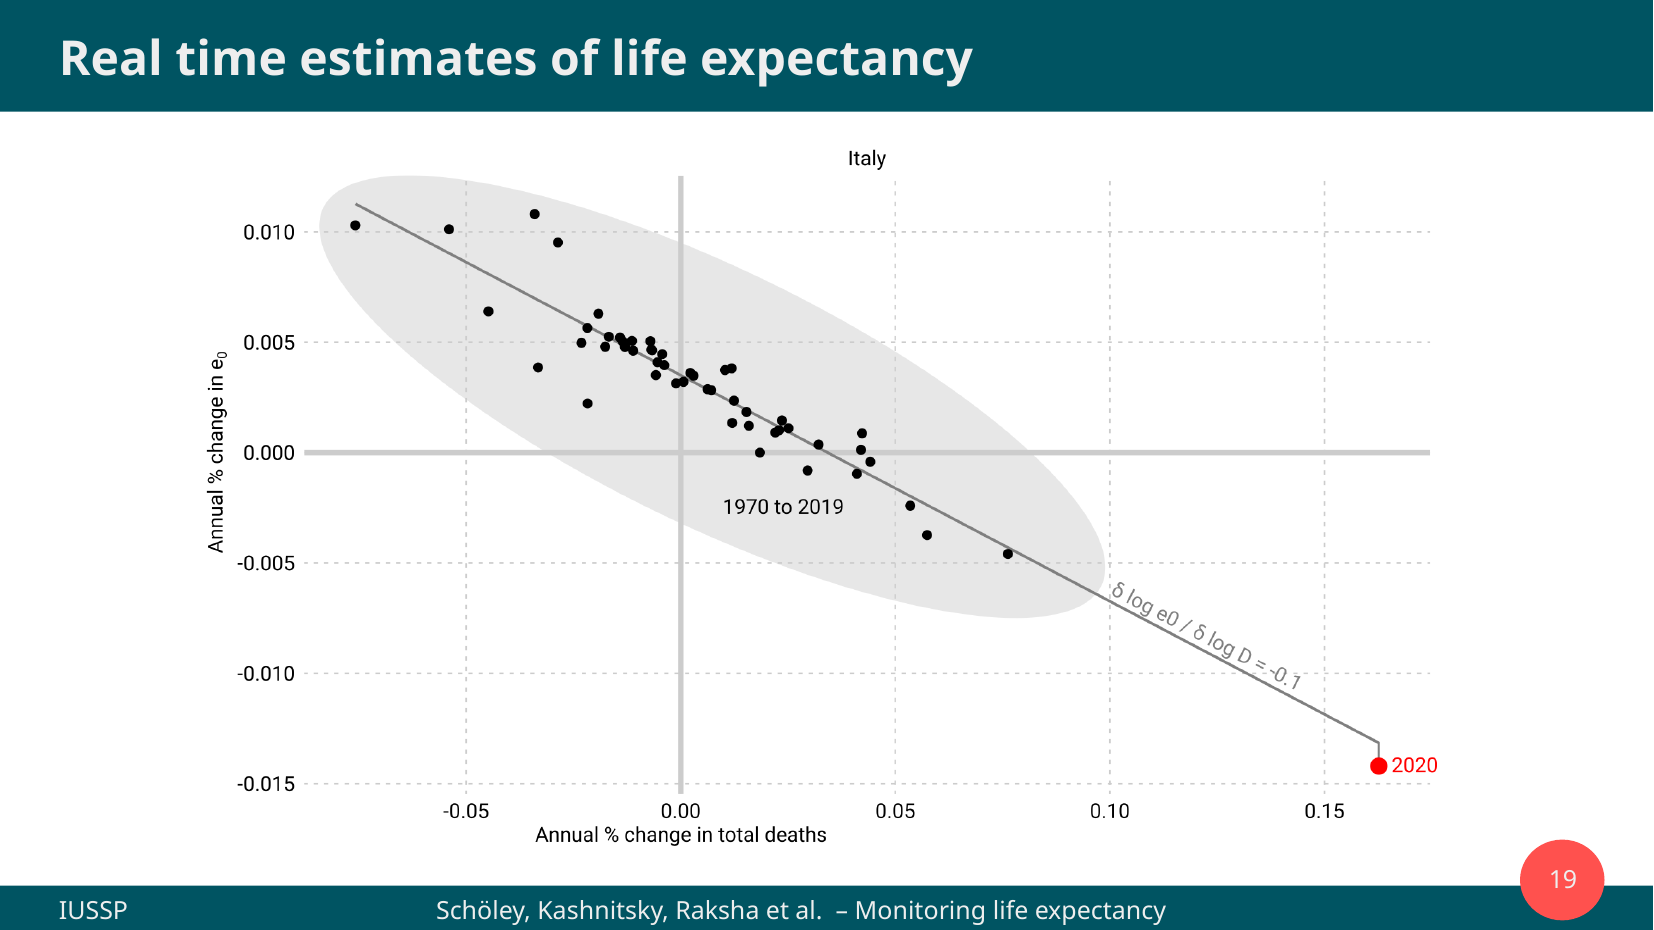

# Real time estimates of life expectancy
19
IUSSP
Schöley, Kashnitsky, Raksha et al. – Monitoring life expectancy